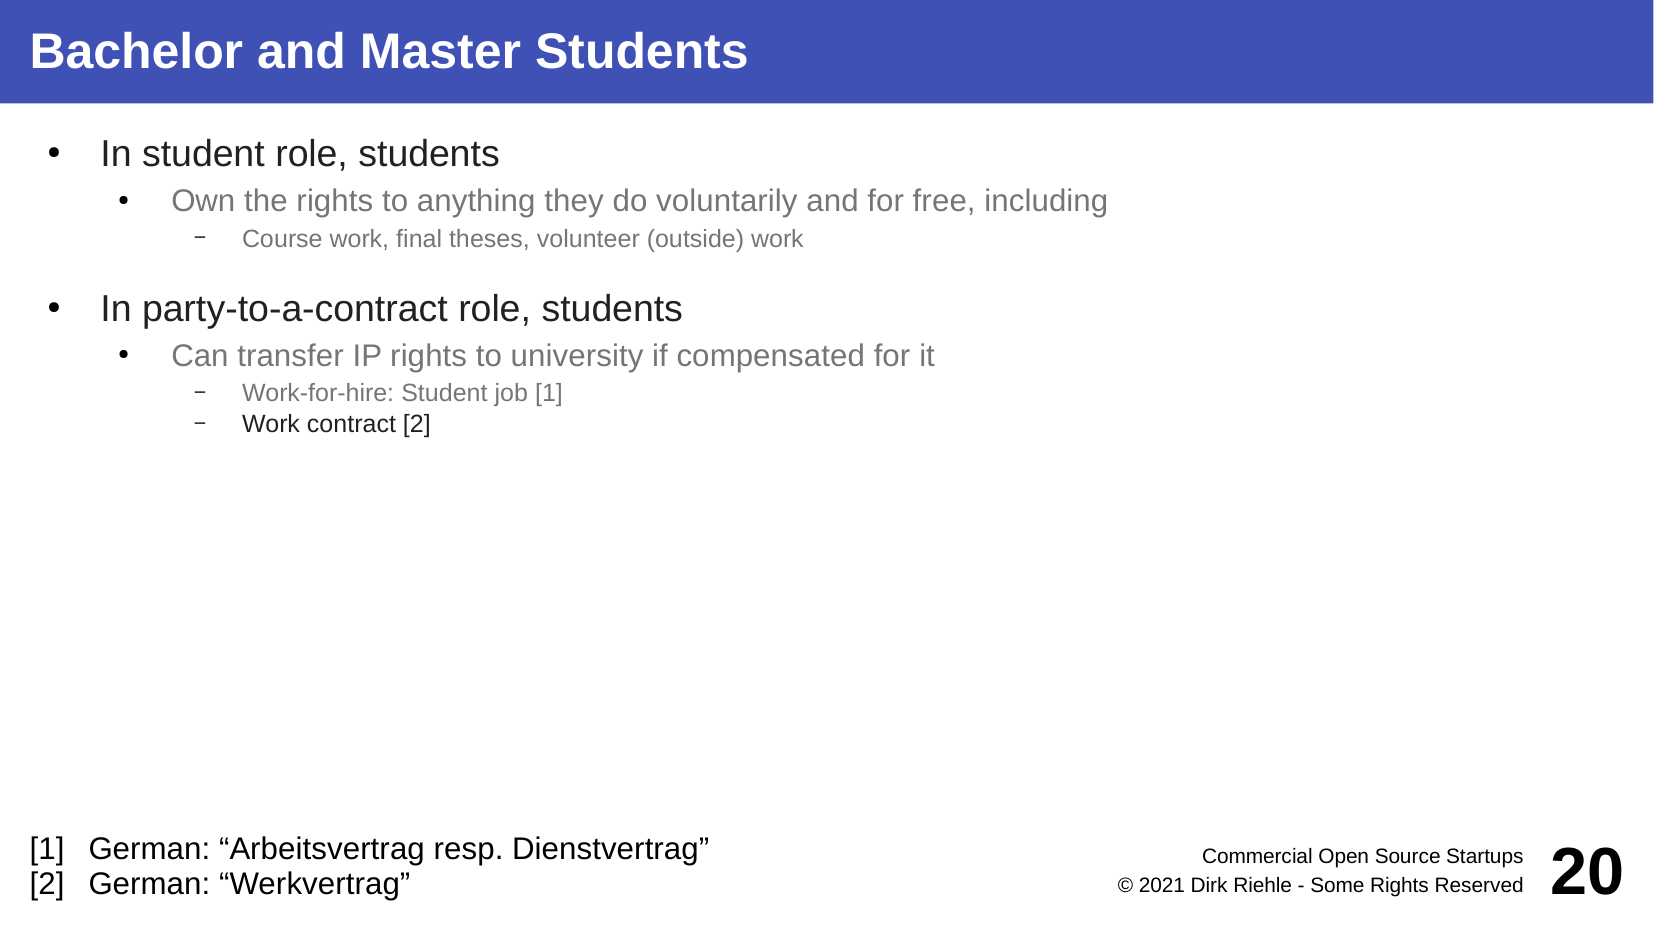

# Bachelor and Master Students
In student role, students
Own the rights to anything they do voluntarily and for free, including
Course work, final theses, volunteer (outside) work
In party-to-a-contract role, students
Can transfer IP rights to university if compensated for it
Work-for-hire: Student job [1]
Work contract [2]
[1]	German: “Arbeitsvertrag resp. Dienstvertrag”
[2]	German: “Werkvertrag”
Commercial Open Source Startups
20
© 2021 Dirk Riehle - Some Rights Reserved